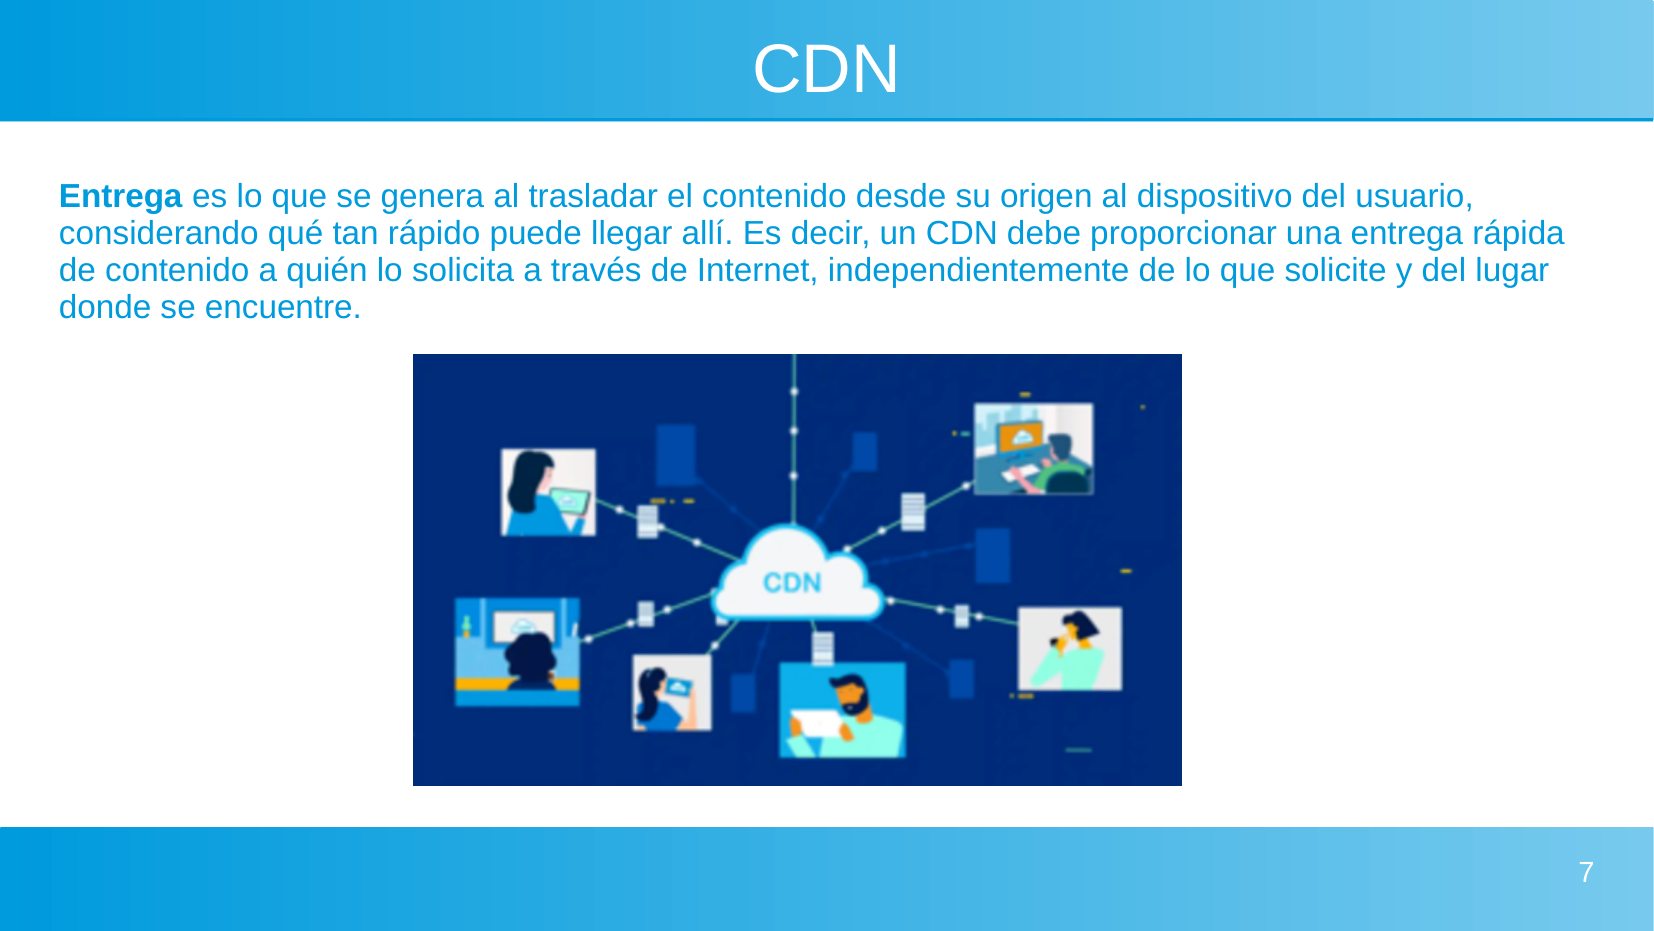

# CDN
Entrega es lo que se genera al trasladar el contenido desde su origen al dispositivo del usuario, considerando qué tan rápido puede llegar allí. Es decir, un CDN debe proporcionar una entrega rápida de contenido a quién lo solicita a través de Internet, independientemente de lo que solicite y del lugar donde se encuentre.
7